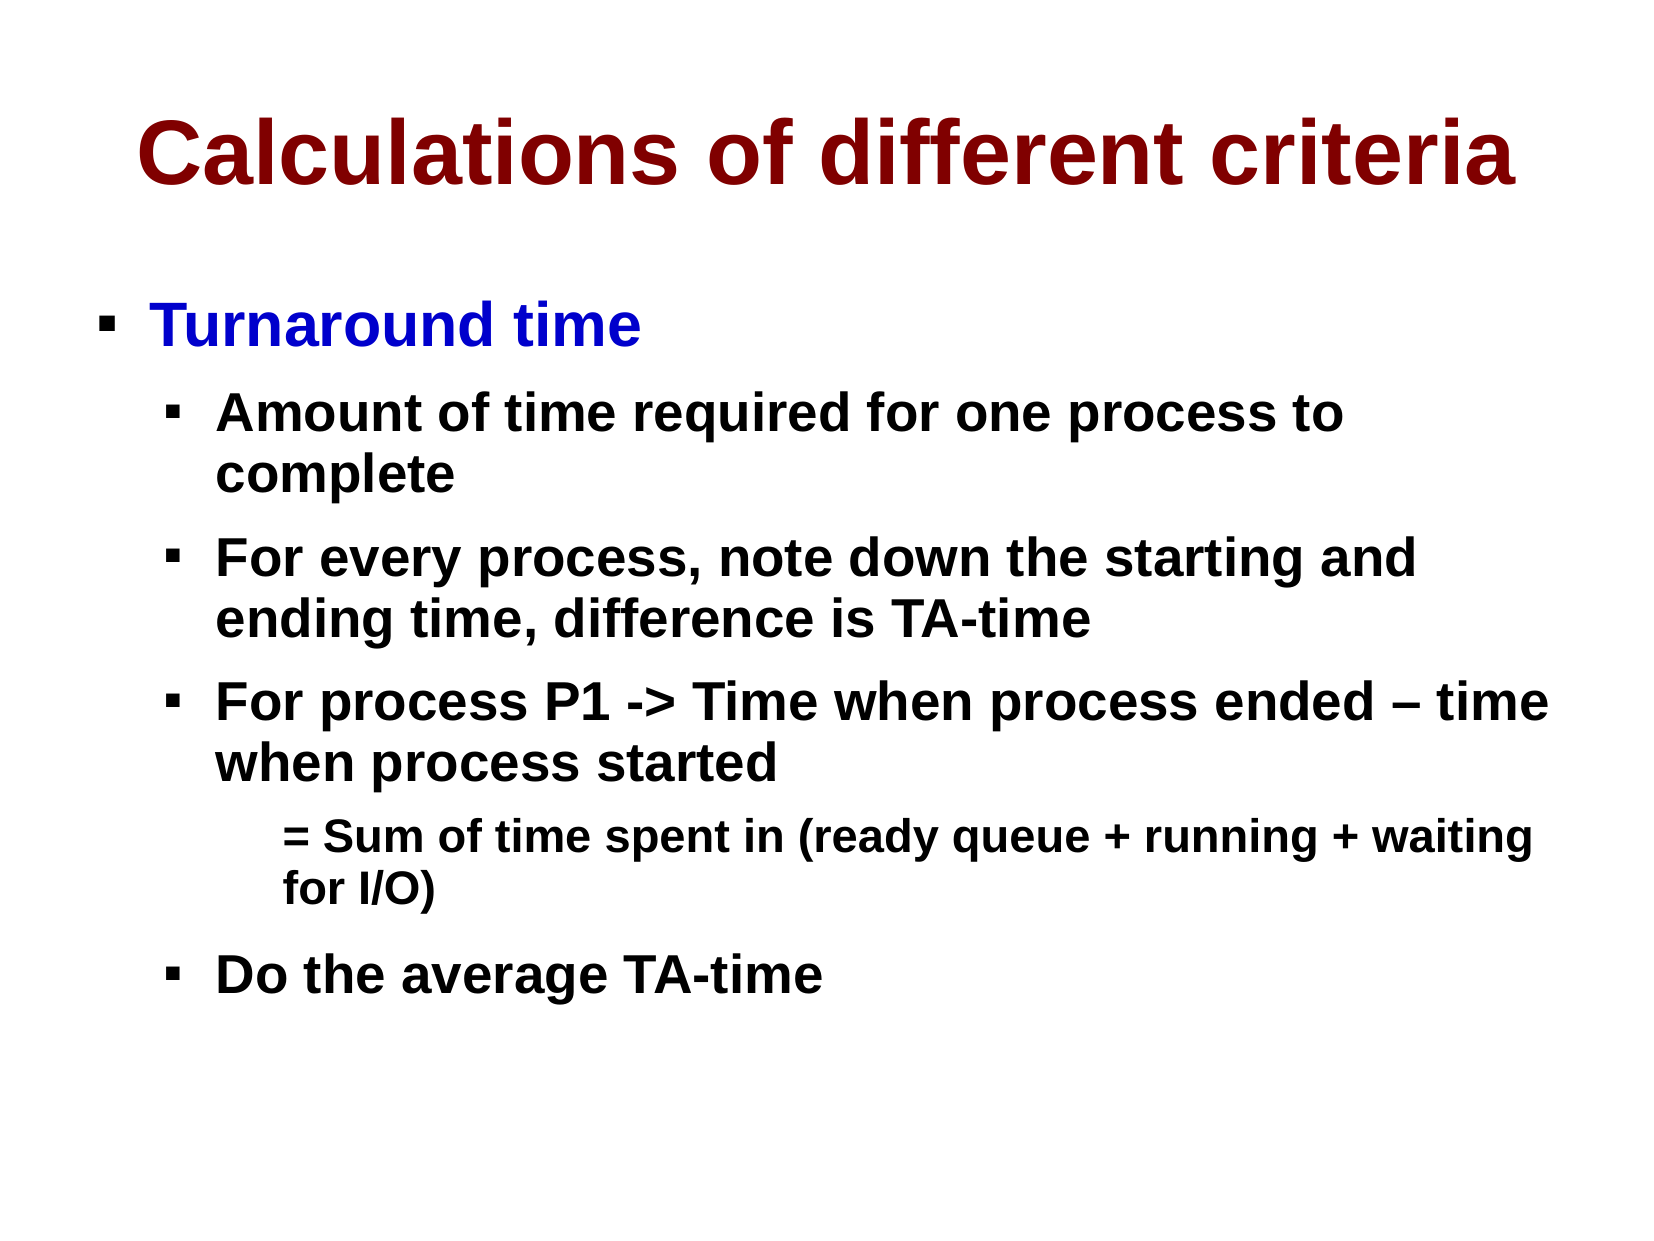

# Calculations of different criteria
Turnaround time
Amount of time required for one process to complete
For every process, note down the starting and ending time, difference is TA-time
For process P1 -> Time when process ended – time when process started
= Sum of time spent in (ready queue + running + waiting for I/O)
Do the average TA-time